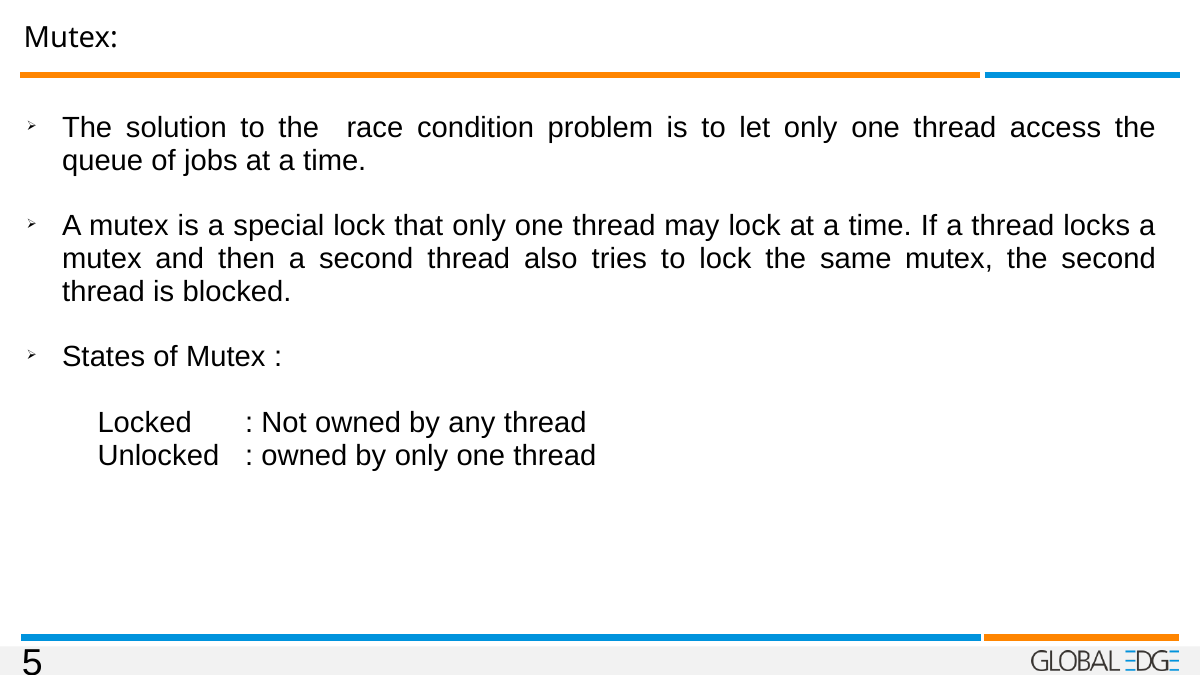

Mutex:
The solution to the race condition problem is to let only one thread access the queue of jobs at a time.
A mutex is a special lock that only one thread may lock at a time. If a thread locks a mutex and then a second thread also tries to lock the same mutex, the second thread is blocked.
States of Mutex :
Locked	: Not owned by any thread
Unlocked	: owned by only one thread